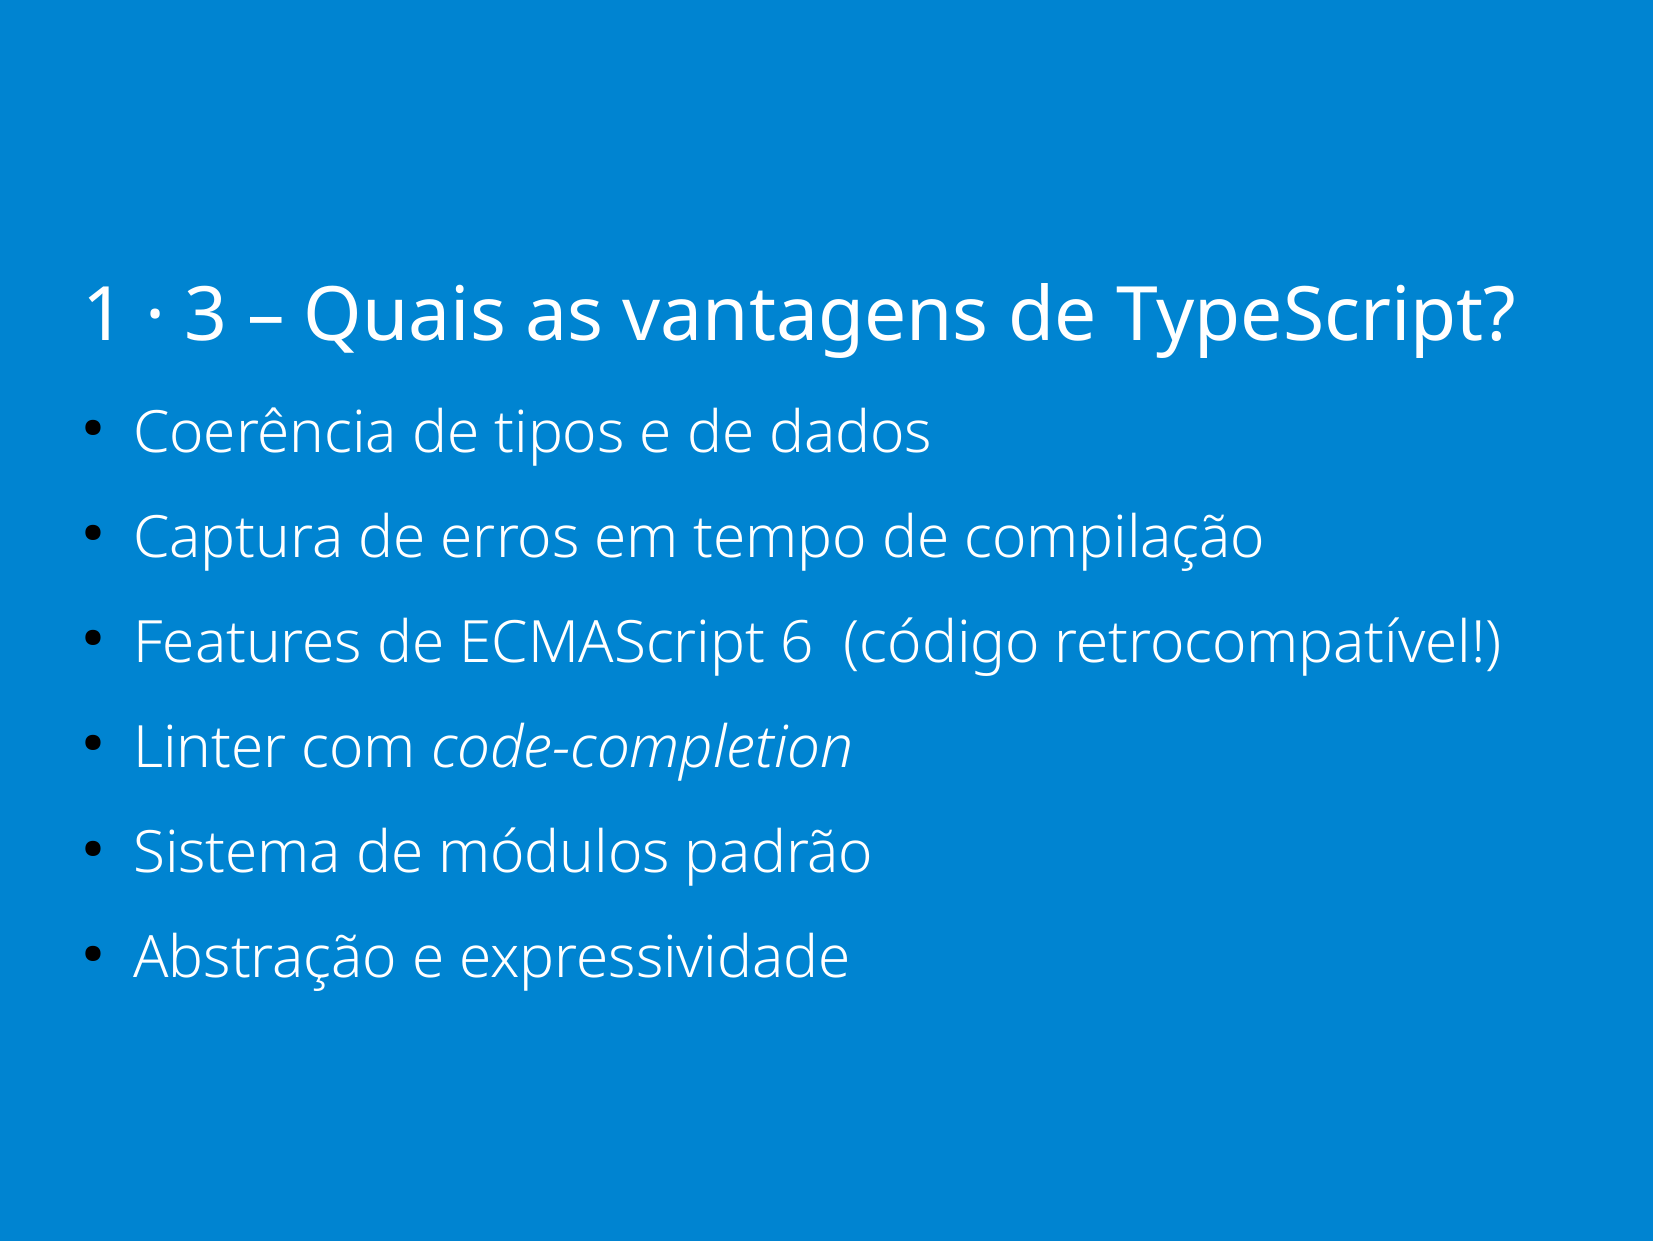

# 1 · 3 – Quais as vantagens de TypeScript?
 Coerência de tipos e de dados
 Captura de erros em tempo de compilação
 Features de ECMAScript 6 (código retrocompatível!)
 Linter com code-completion
 Sistema de módulos padrão
 Abstração e expressividade